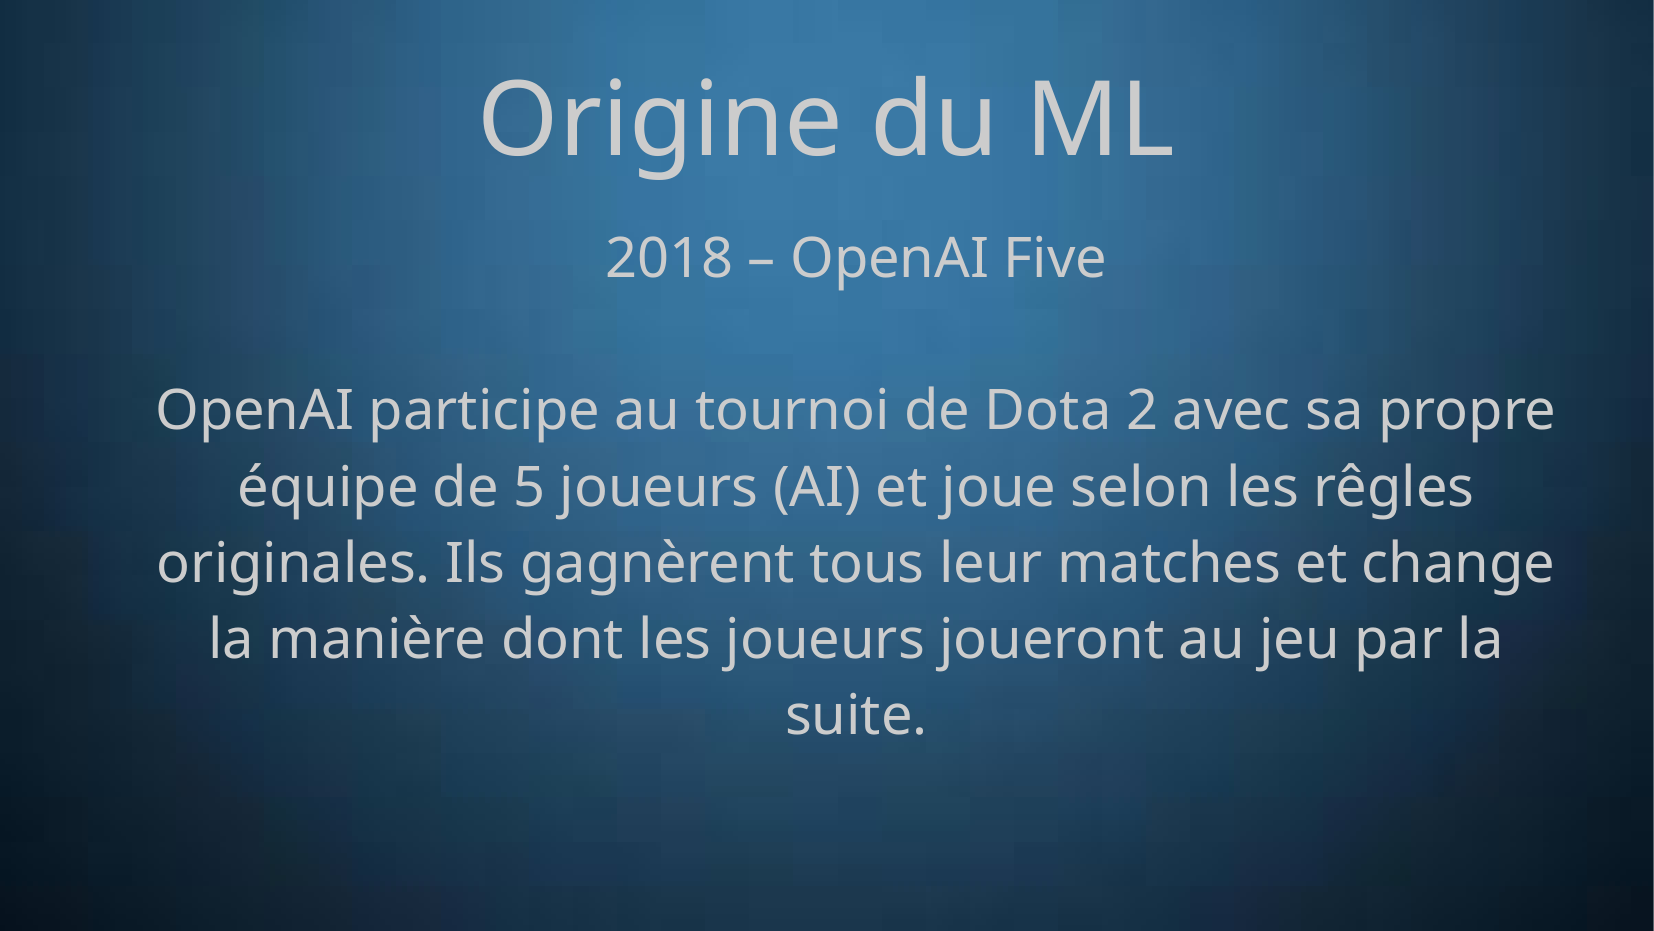

# Origine du ML
2018 – OpenAI Five
OpenAI participe au tournoi de Dota 2 avec sa propre équipe de 5 joueurs (AI) et joue selon les rêgles originales. Ils gagnèrent tous leur matches et change la manière dont les joueurs joueront au jeu par la suite.